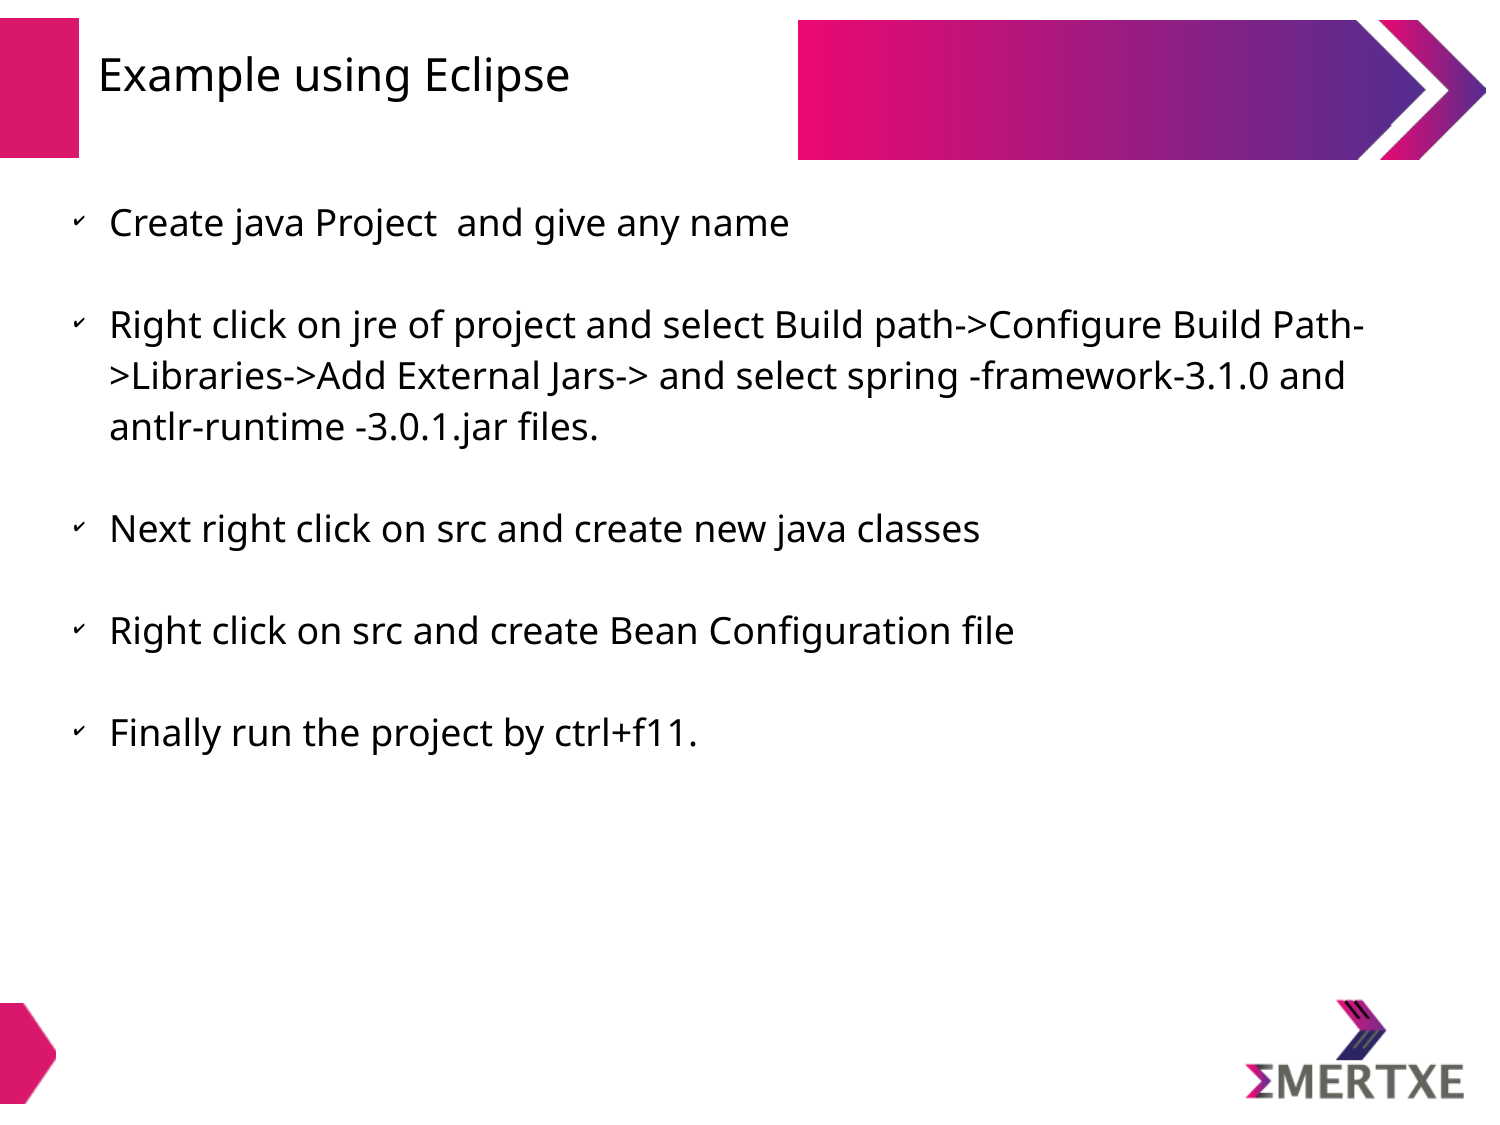

Example using Eclipse
Create java Project and give any name
Right click on jre of project and select Build path->Configure Build Path->Libraries->Add External Jars-> and select spring -framework-3.1.0 and antlr-runtime -3.0.1.jar files.
Next right click on src and create new java classes
Right click on src and create Bean Configuration file
Finally run the project by ctrl+f11.